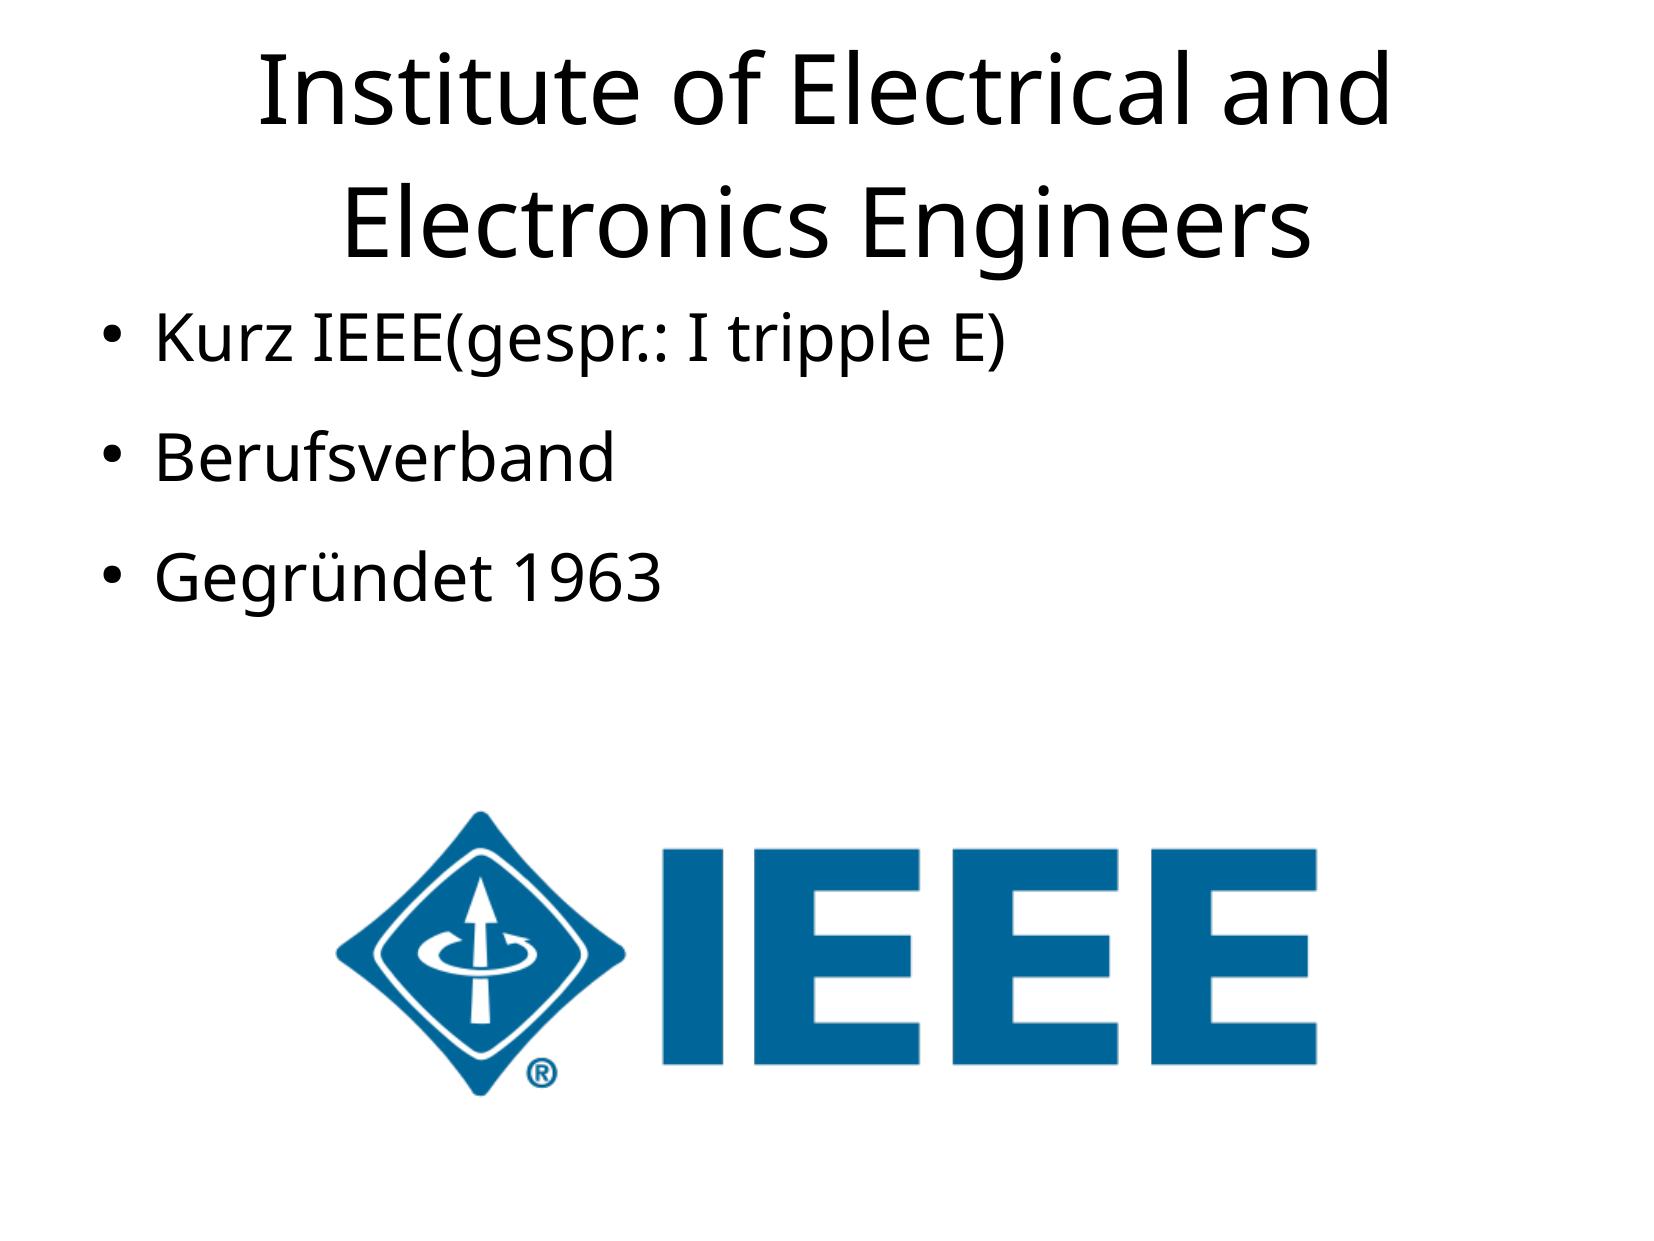

# Institute of Electrical and Electronics Engineers
Kurz IEEE(gespr.: I tripple E)
Berufsverband
Gegründet 1963